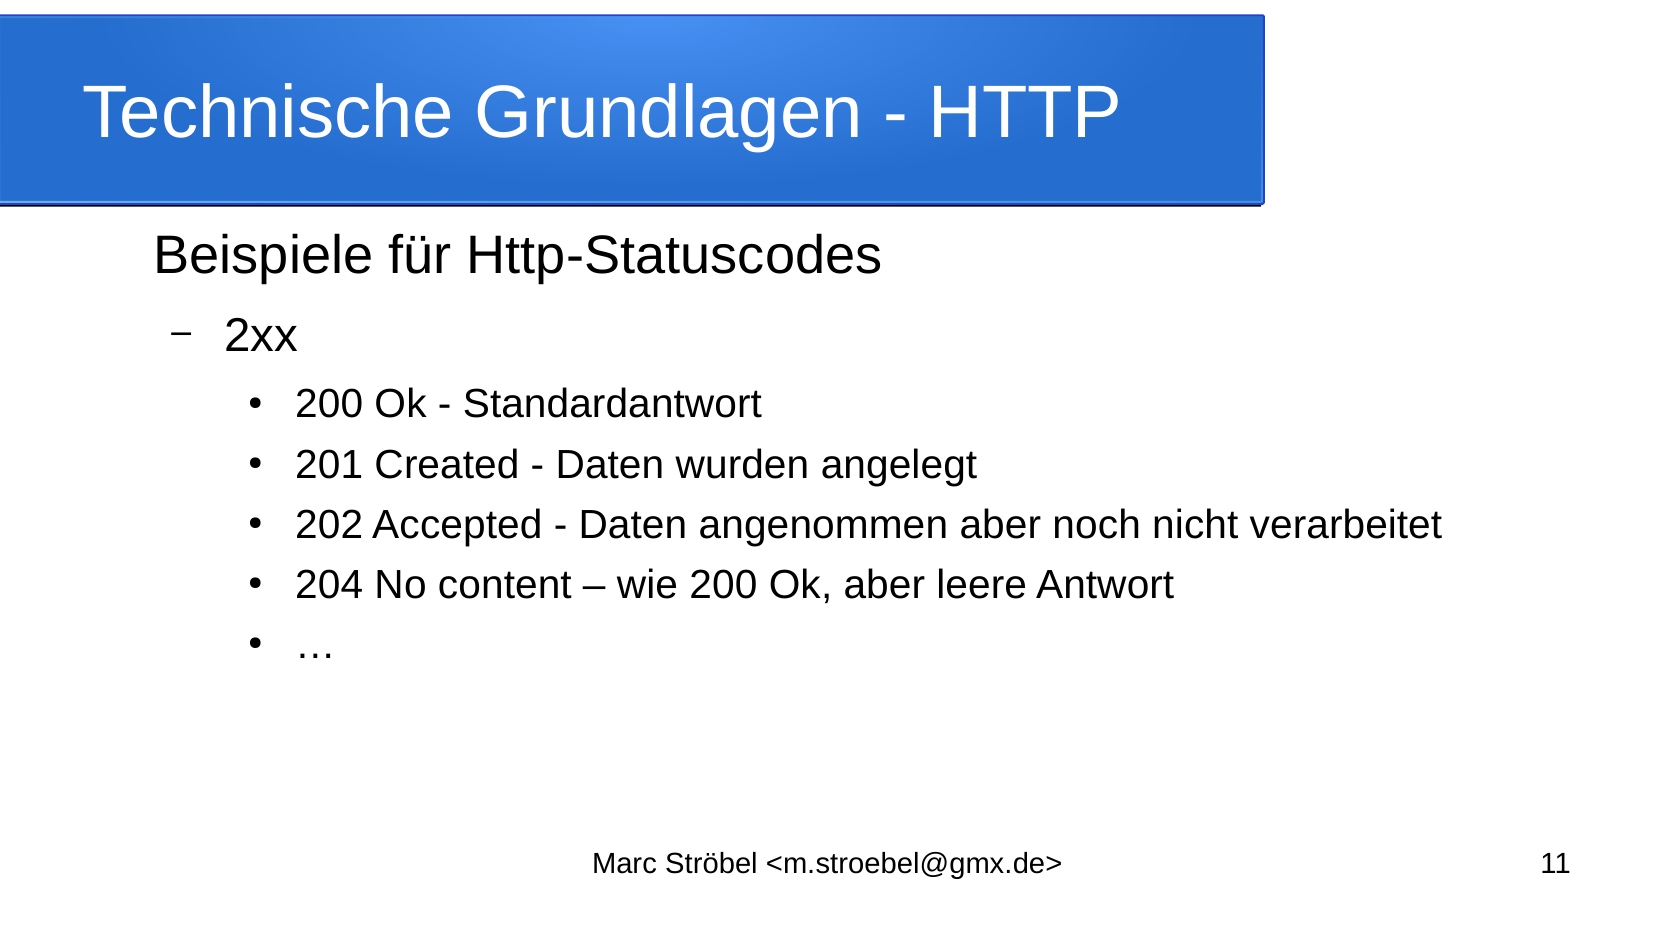

# Technische Grundlagen - HTTP
Beispiele für Http-Statuscodes
2xx
200 Ok - Standardantwort
201 Created - Daten wurden angelegt
202 Accepted - Daten angenommen aber noch nicht verarbeitet
204 No content – wie 200 Ok, aber leere Antwort
…
Marc Ströbel <m.stroebel@gmx.de>
11